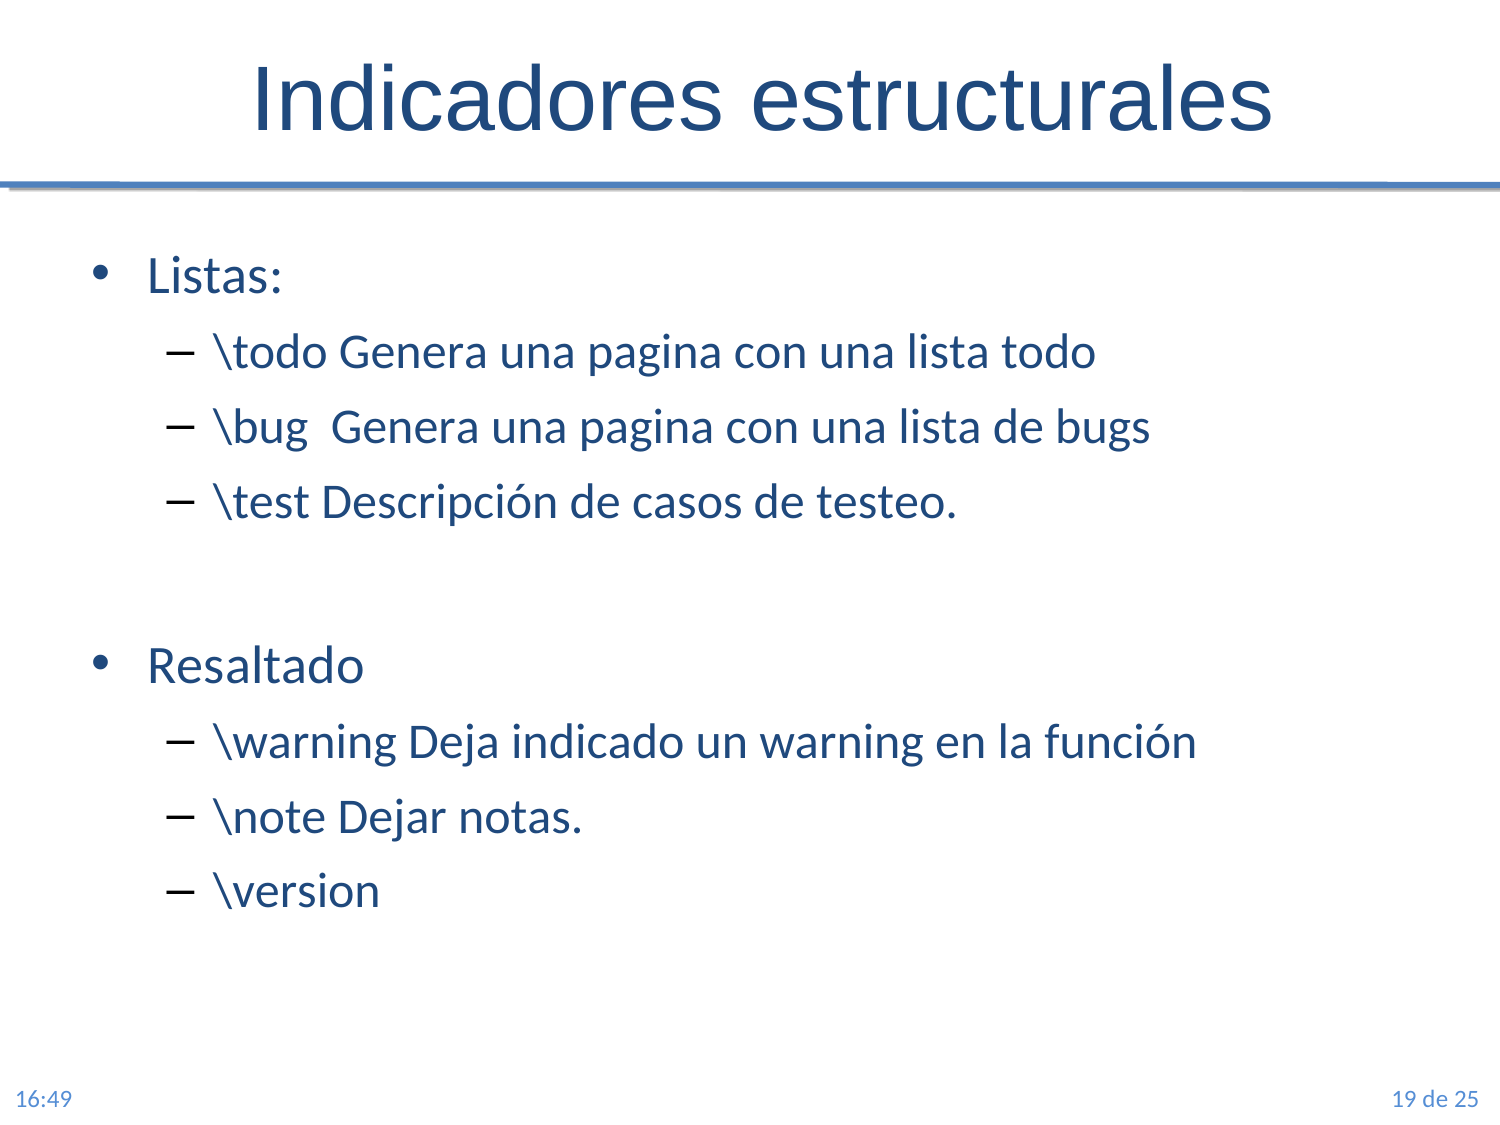

Indicadores estructurales
Listas:
\todo Genera una pagina con una lista todo
\bug Genera una pagina con una lista de bugs
\test Descripción de casos de testeo.
Resaltado
\warning Deja indicado un warning en la función
\note Dejar notas.
\version
16:49
 de 25